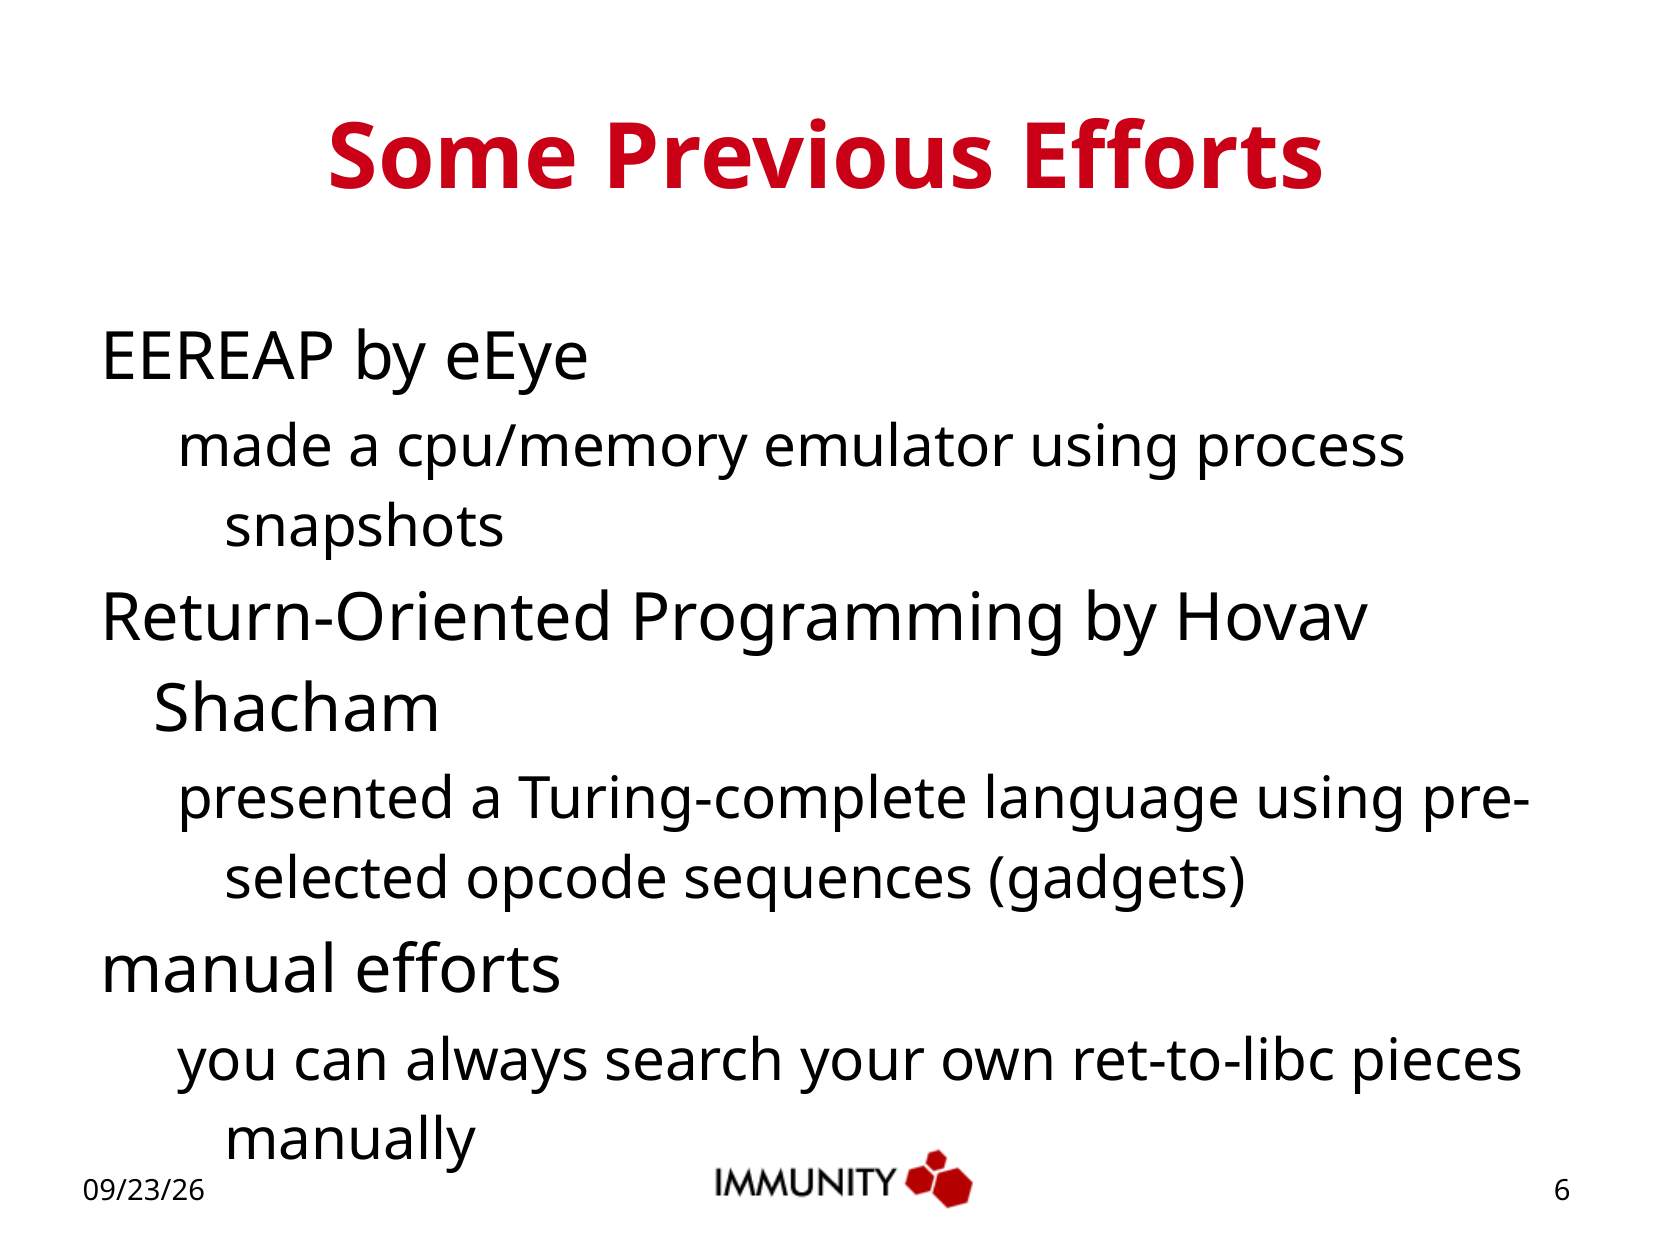

# Some Previous Efforts
EEREAP by eEye
made a cpu/memory emulator using process snapshots
Return-Oriented Programming by Hovav Shacham
presented a Turing-complete language using pre-selected opcode sequences (gadgets)
manual efforts
you can always search your own ret-to-libc pieces manually
6